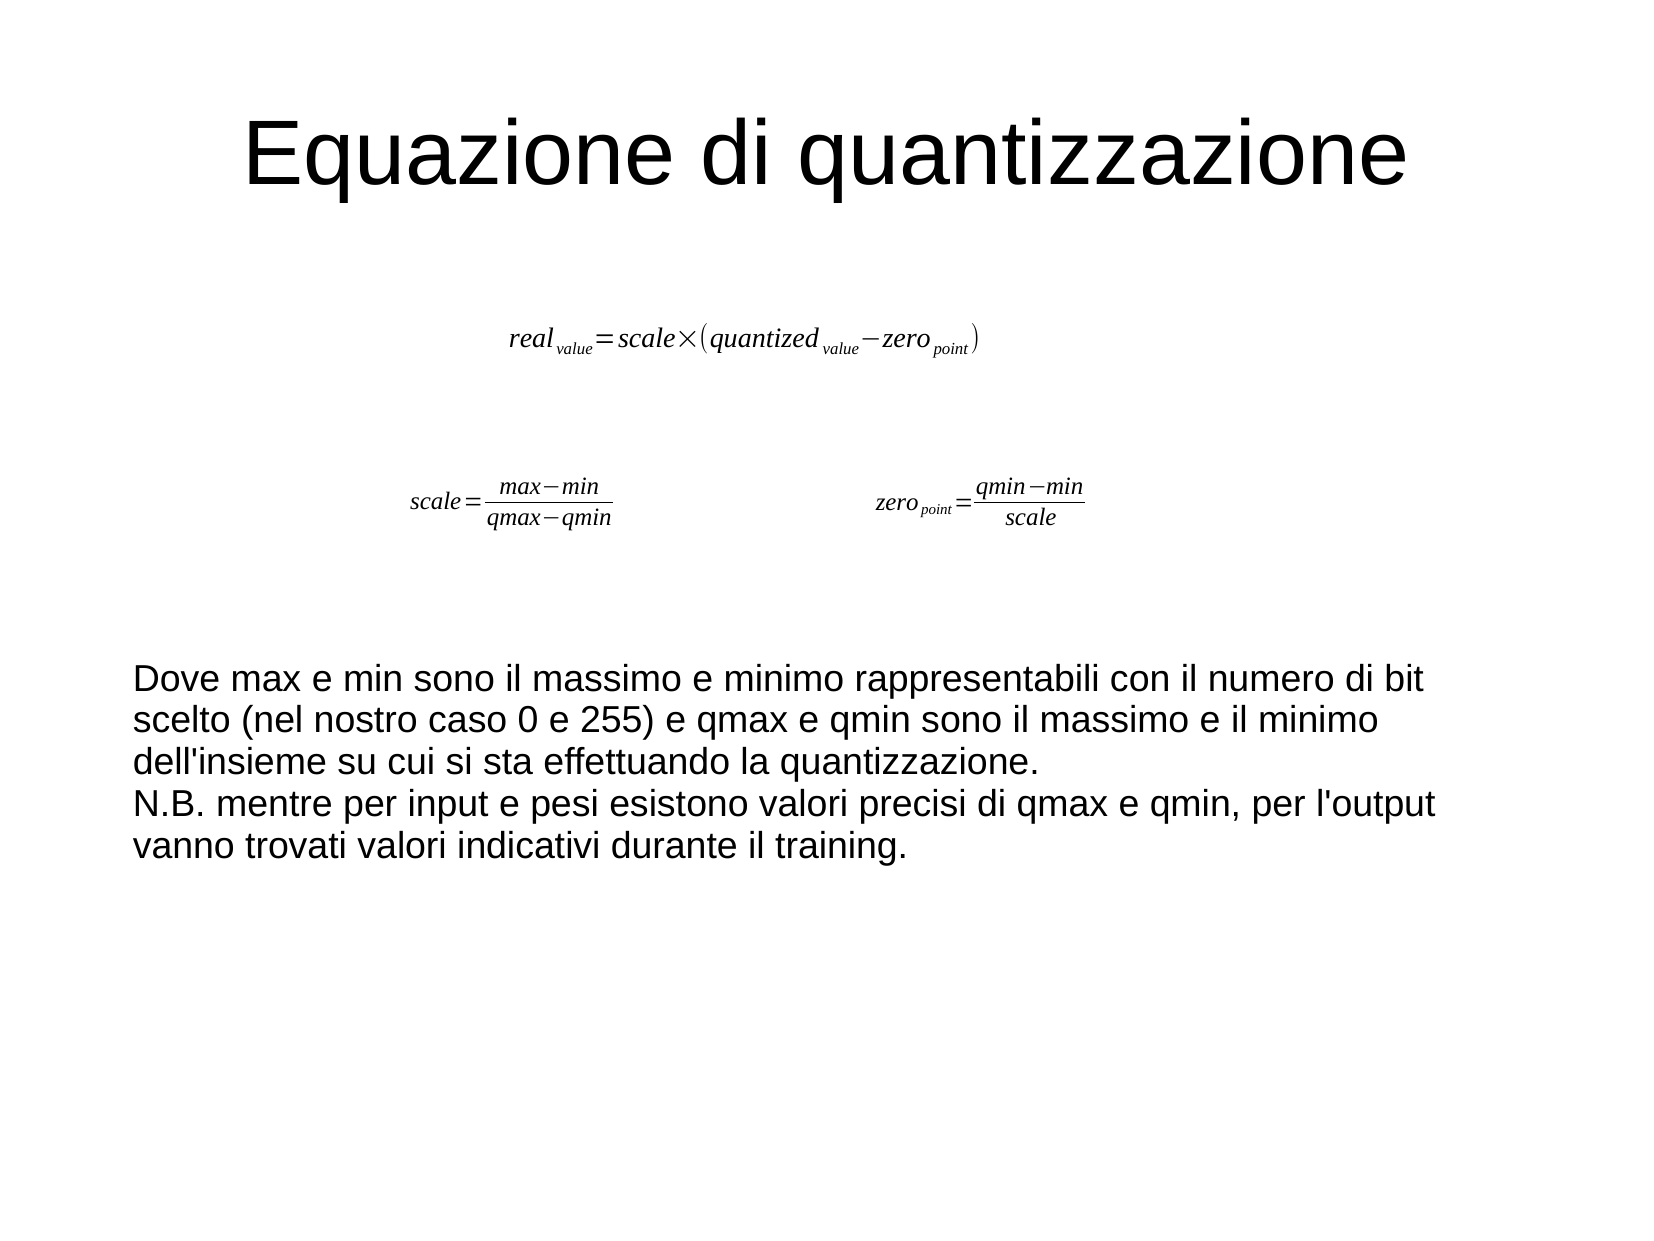

# Equazione di quantizzazione
Dove max e min sono il massimo e minimo rappresentabili con il numero di bit scelto (nel nostro caso 0 e 255) e qmax e qmin sono il massimo e il minimo dell'insieme su cui si sta effettuando la quantizzazione.
N.B. mentre per input e pesi esistono valori precisi di qmax e qmin, per l'output vanno trovati valori indicativi durante il training.